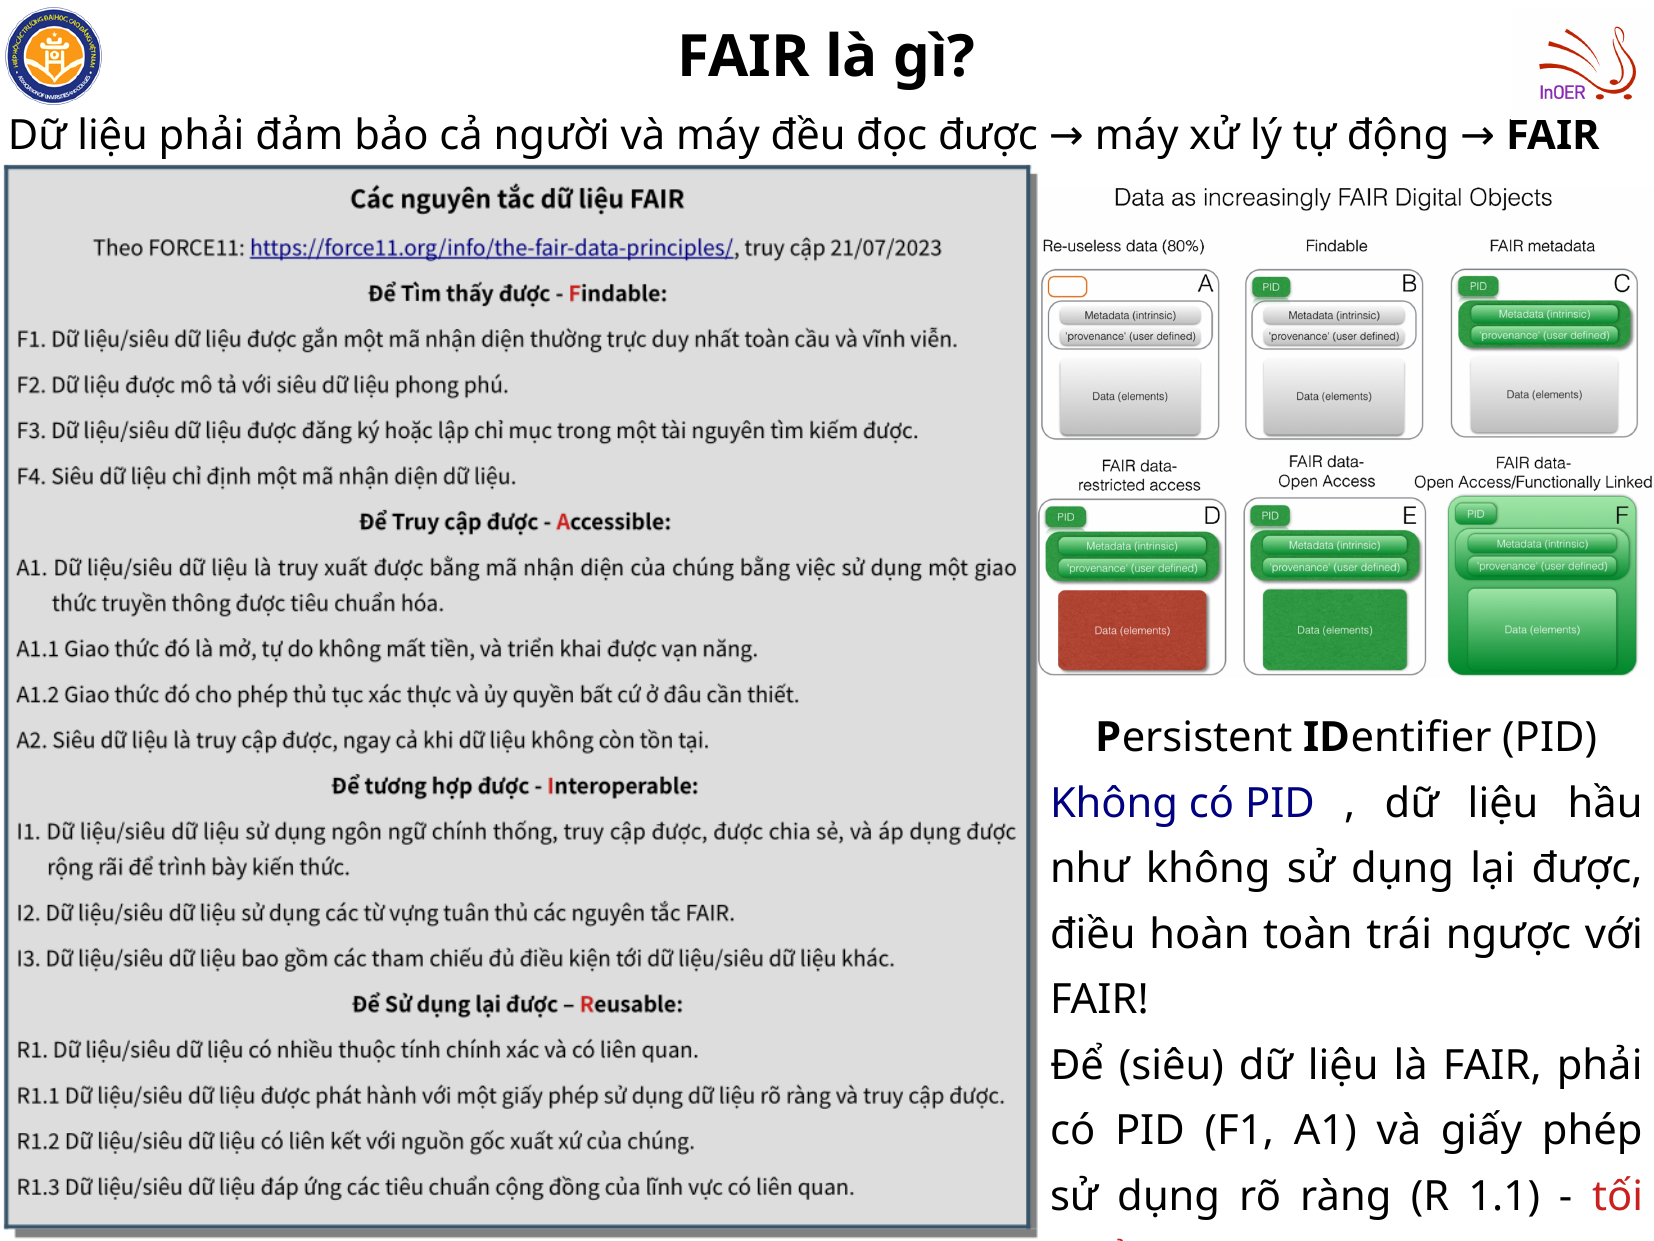

# FAIR là gì?
Dữ liệu phải đảm bảo cả người và máy đều đọc được → máy xử lý tự động → FAIR
Persistent IDentifier (PID)
Không có PID , dữ liệu hầu như không sử dụng lại được, điều hoàn toàn trái ngược với FAIR!
Để (siêu) dữ liệu là FAIR, phải có PID (F1, A1) và giấy phép sử dụng rõ ràng (R 1.1) - tối thiểu!